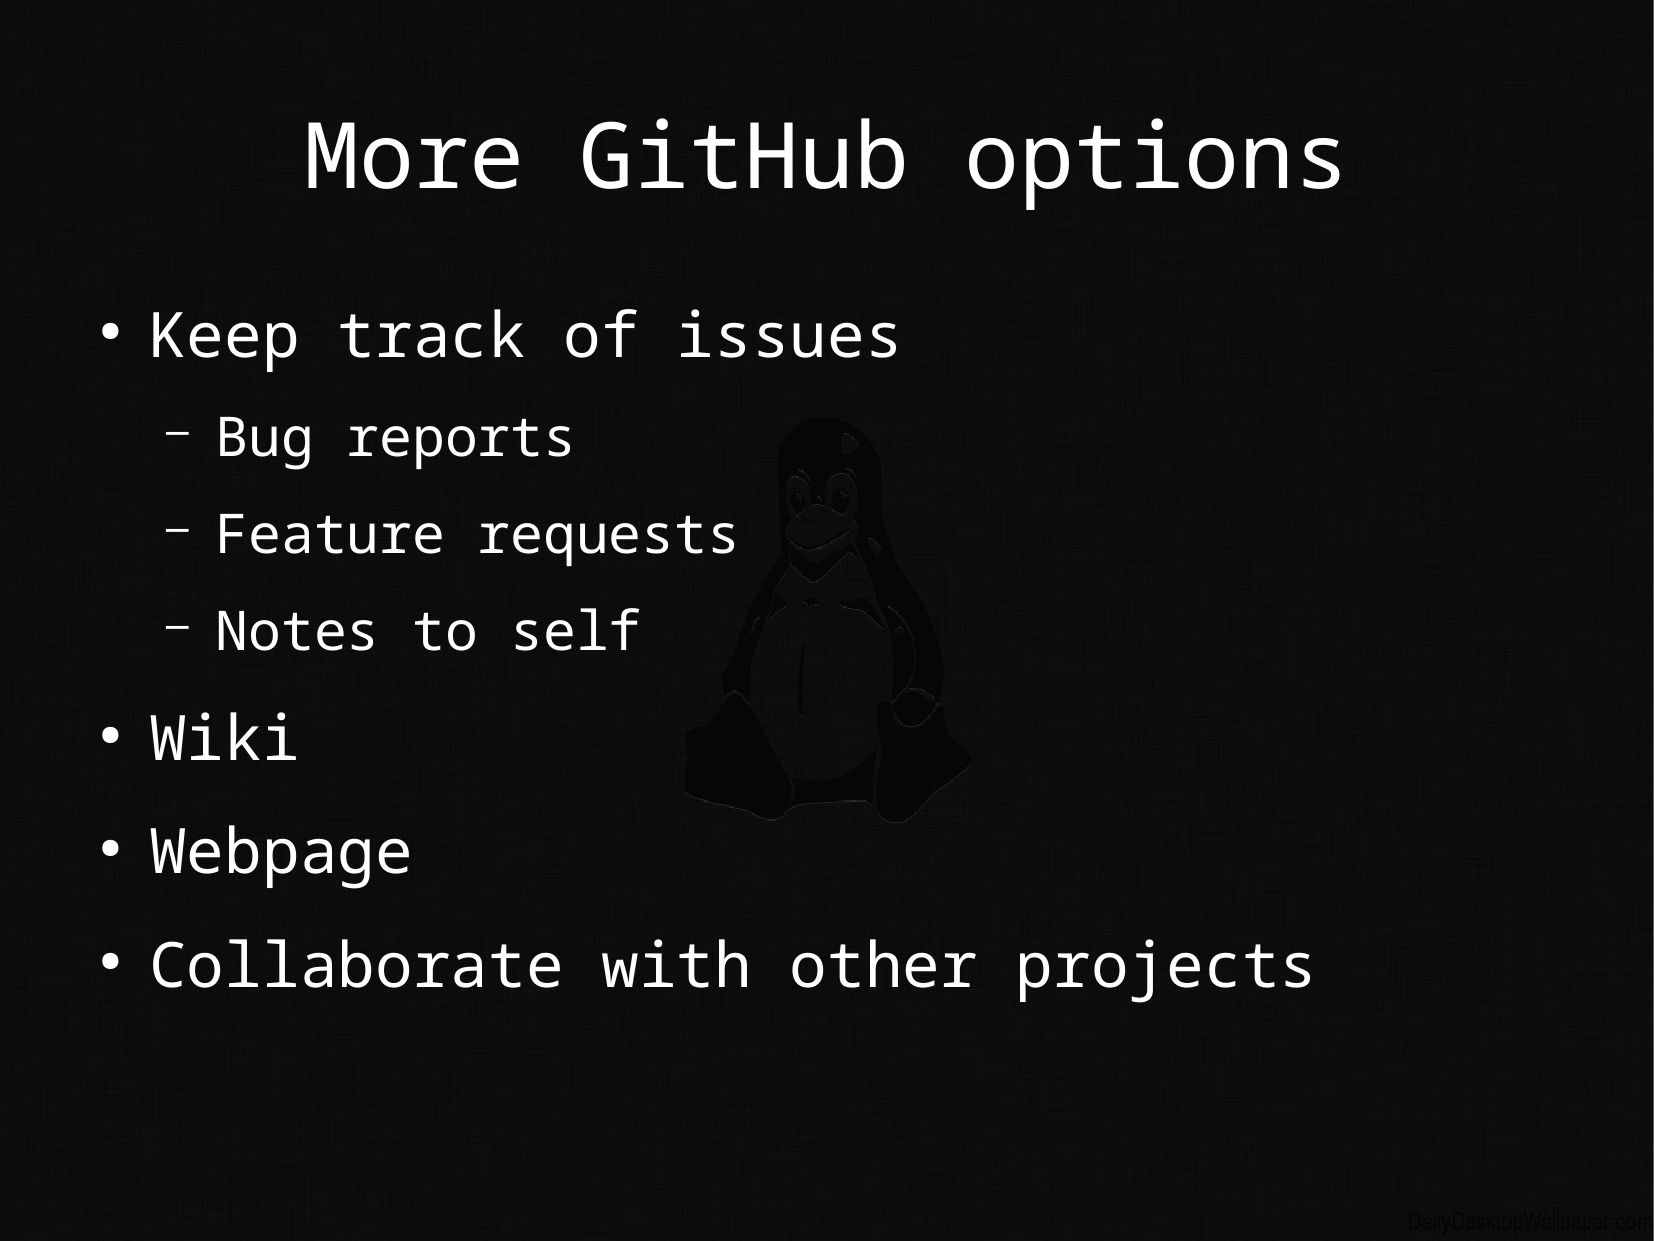

# More GitHub options
Keep track of issues
Bug reports
Feature requests
Notes to self
Wiki
Webpage
Collaborate with other projects